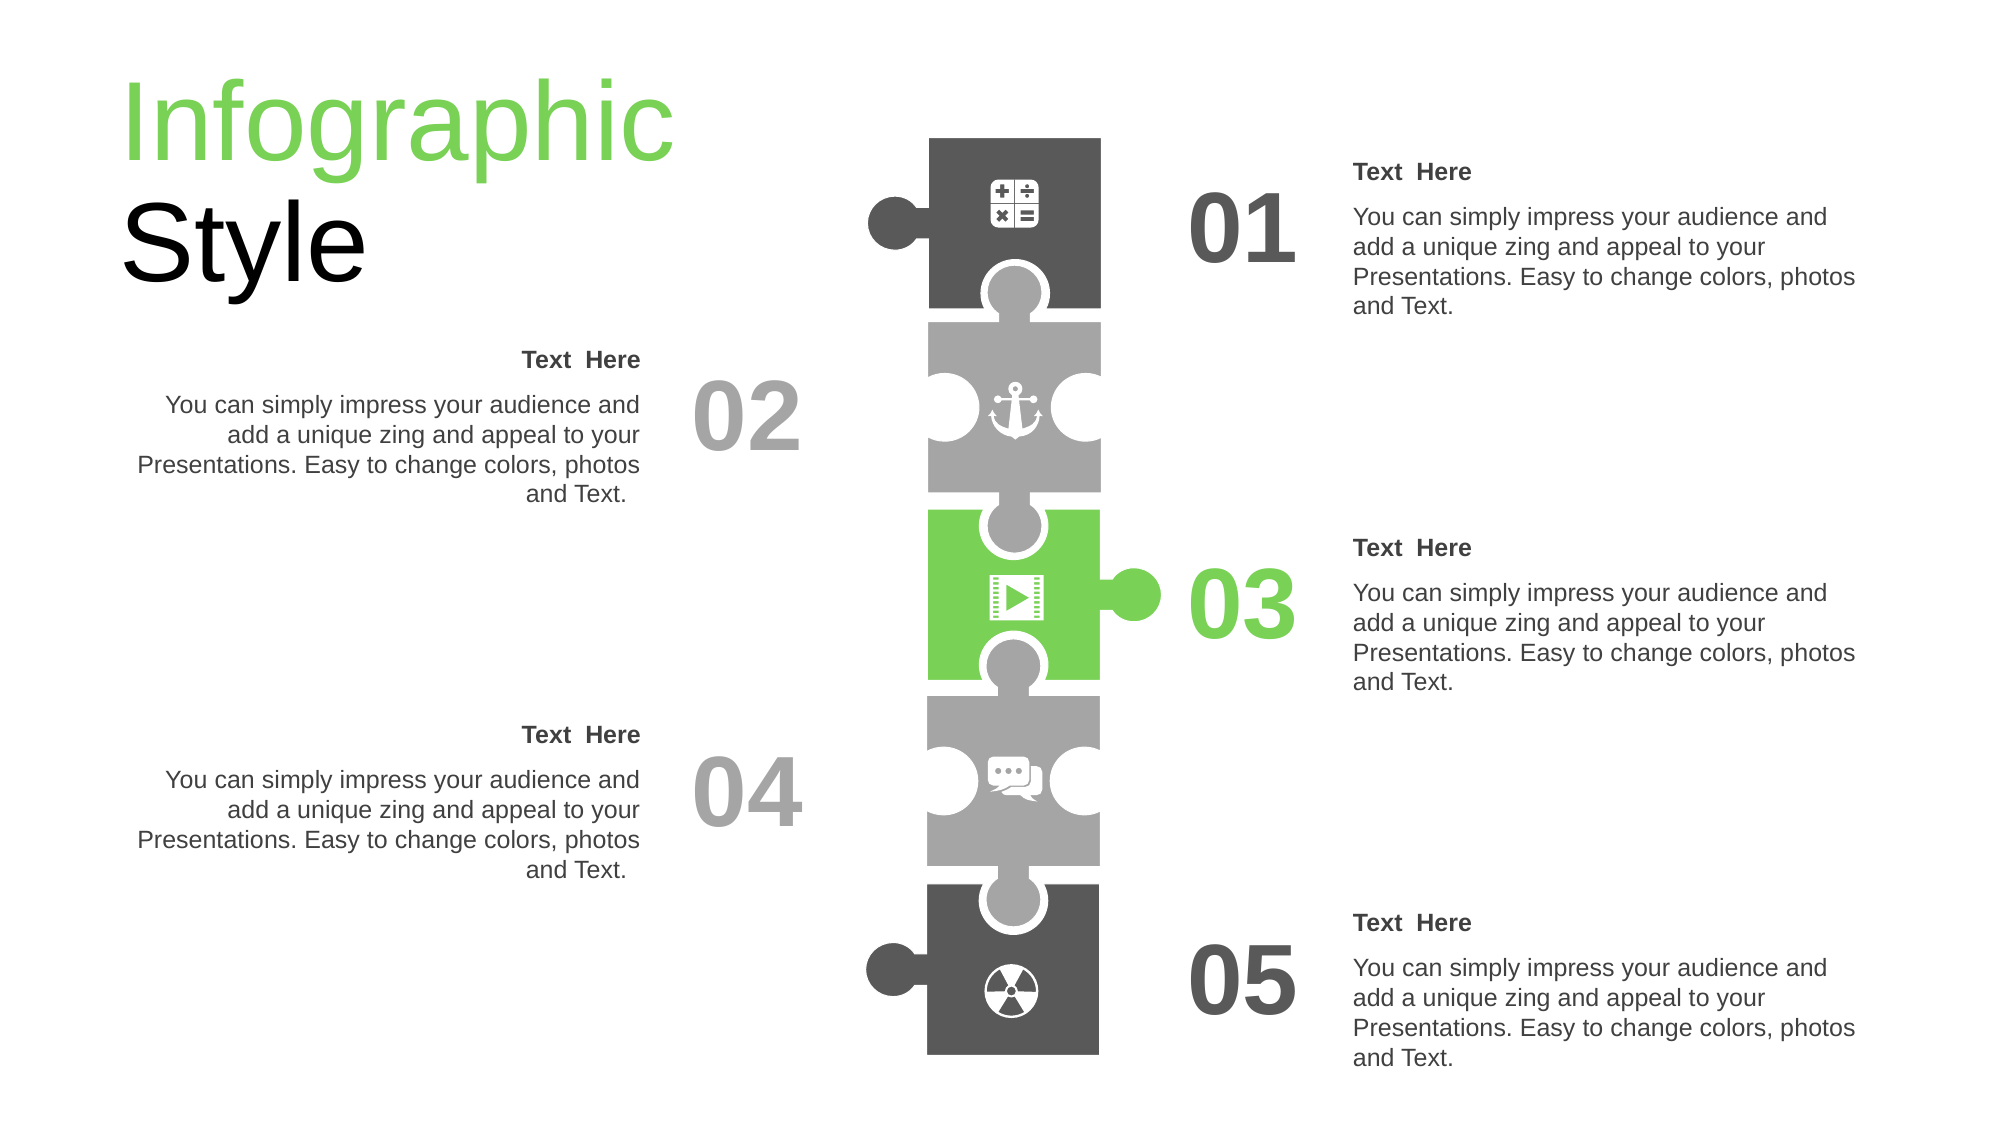

Infographic Style
Text Here
You can simply impress your audience and add a unique zing and appeal to your Presentations. Easy to change colors, photos and Text.
01
Text Here
You can simply impress your audience and add a unique zing and appeal to your Presentations. Easy to change colors, photos and Text.
02
Text Here
You can simply impress your audience and add a unique zing and appeal to your Presentations. Easy to change colors, photos and Text.
03
Text Here
You can simply impress your audience and add a unique zing and appeal to your Presentations. Easy to change colors, photos and Text.
04
Text Here
You can simply impress your audience and add a unique zing and appeal to your Presentations. Easy to change colors, photos and Text.
05